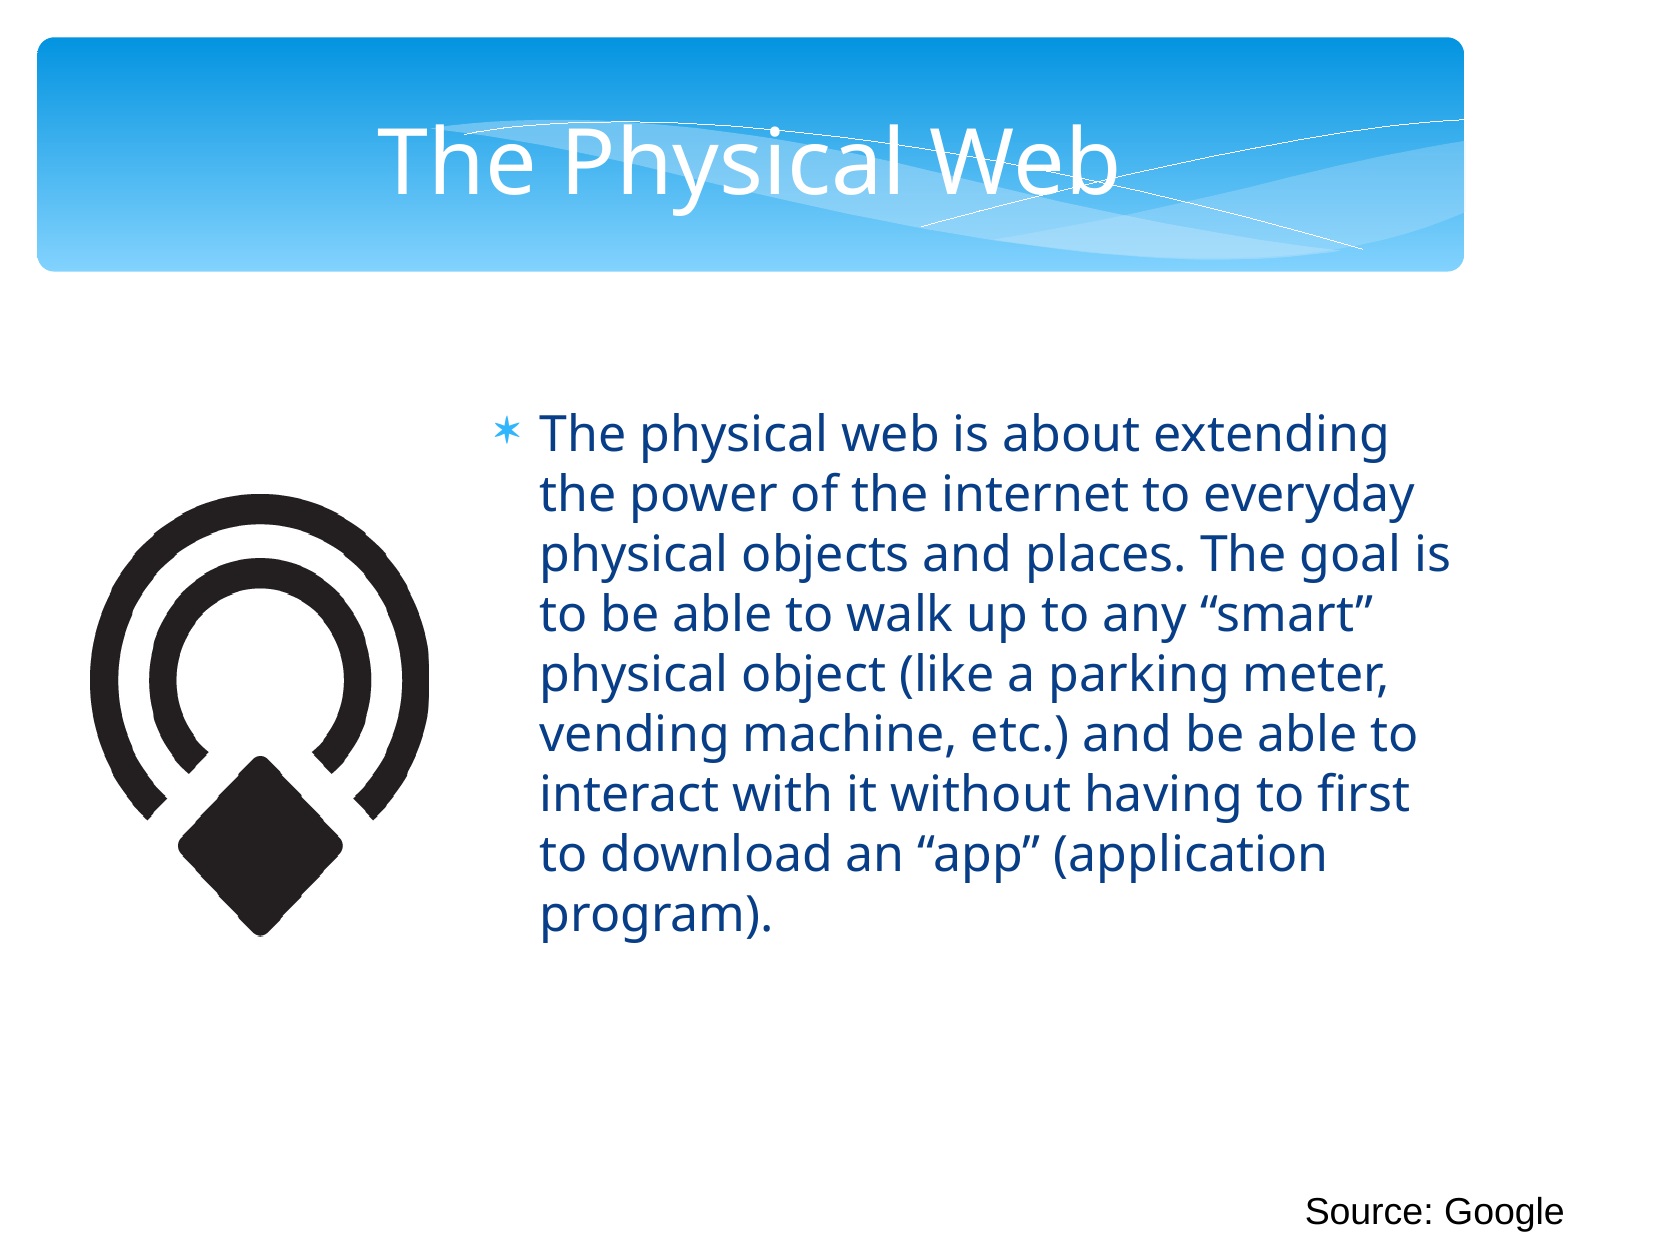

# The Physical Web
The physical web is about extending the power of the internet to everyday physical objects and places. The goal is to be able to walk up to any “smart” physical object (like a parking meter, vending machine, etc.) and be able to interact with it without having to first to download an “app” (application program).
Source: Google